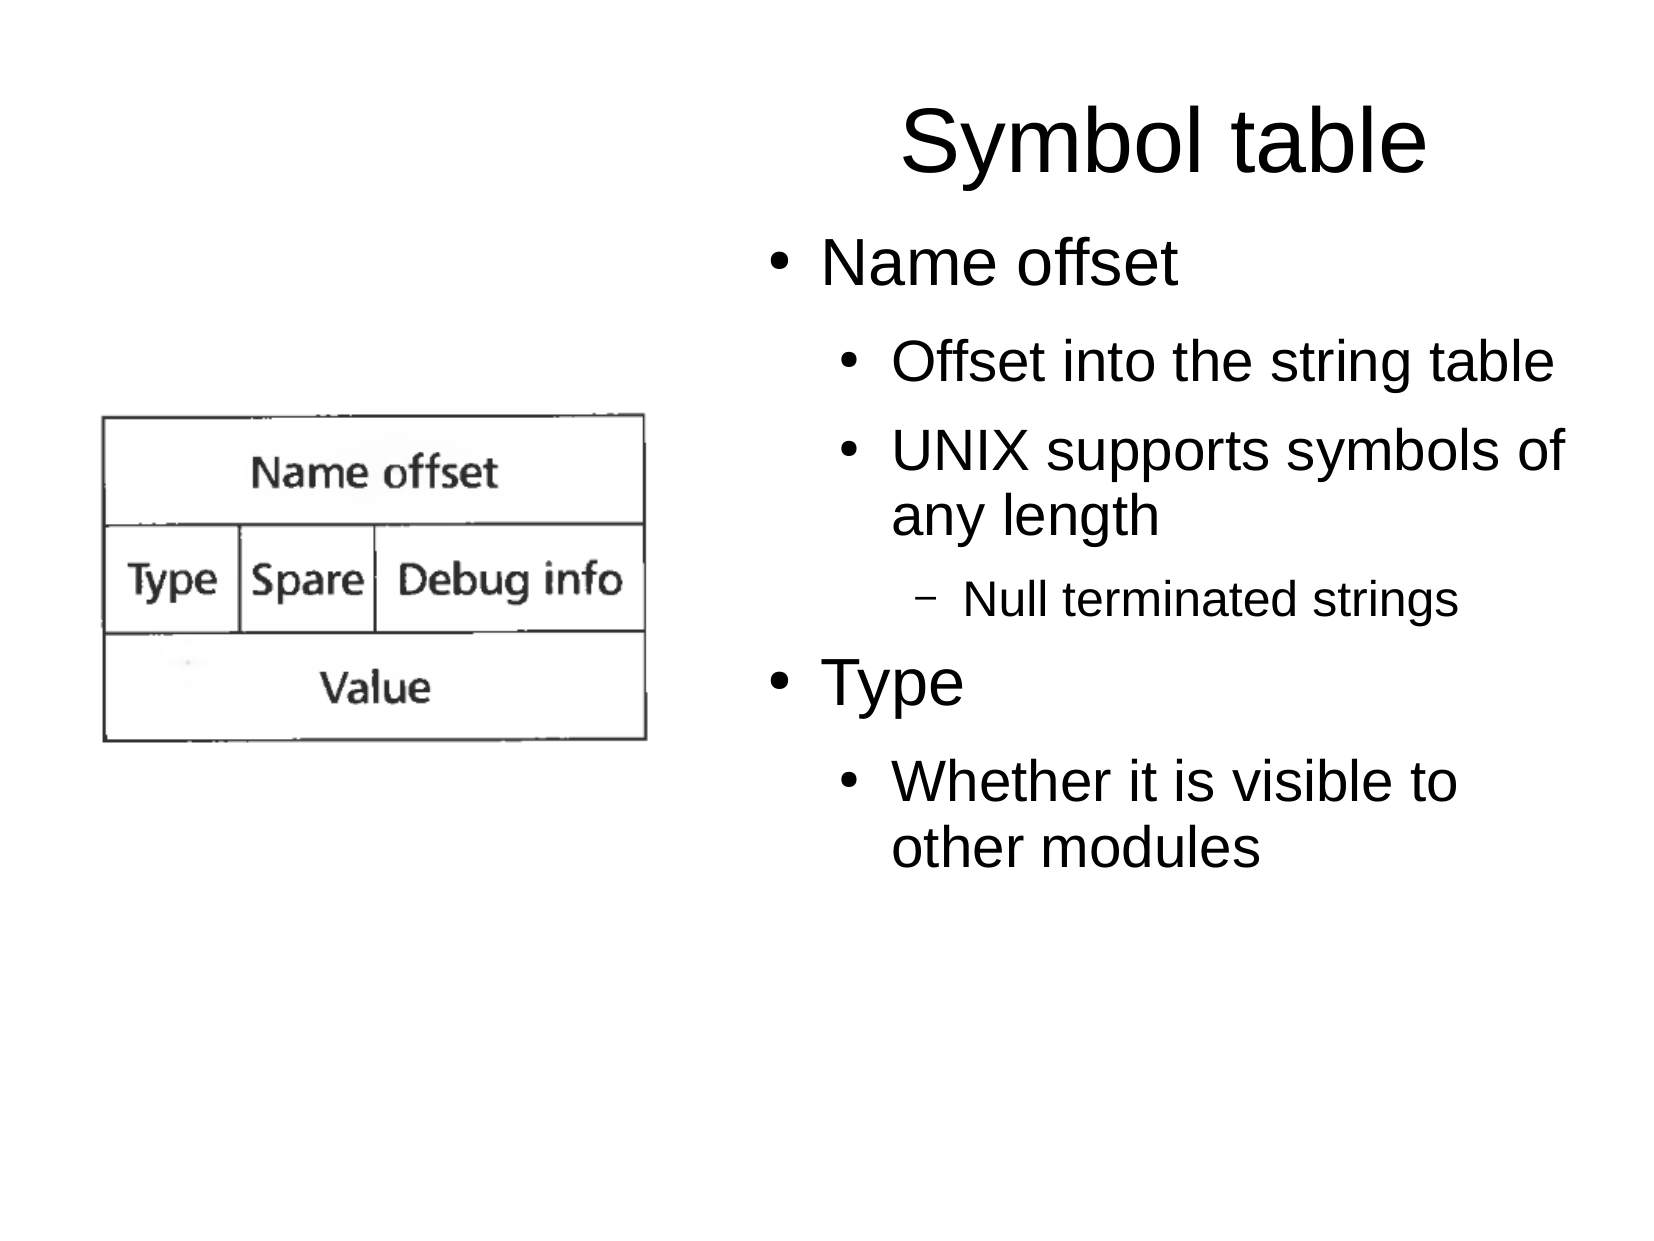

# Symbol table
Name offset
Offset into the string table
UNIX supports symbols of any length
Null terminated strings
Type
Whether it is visible to other modules